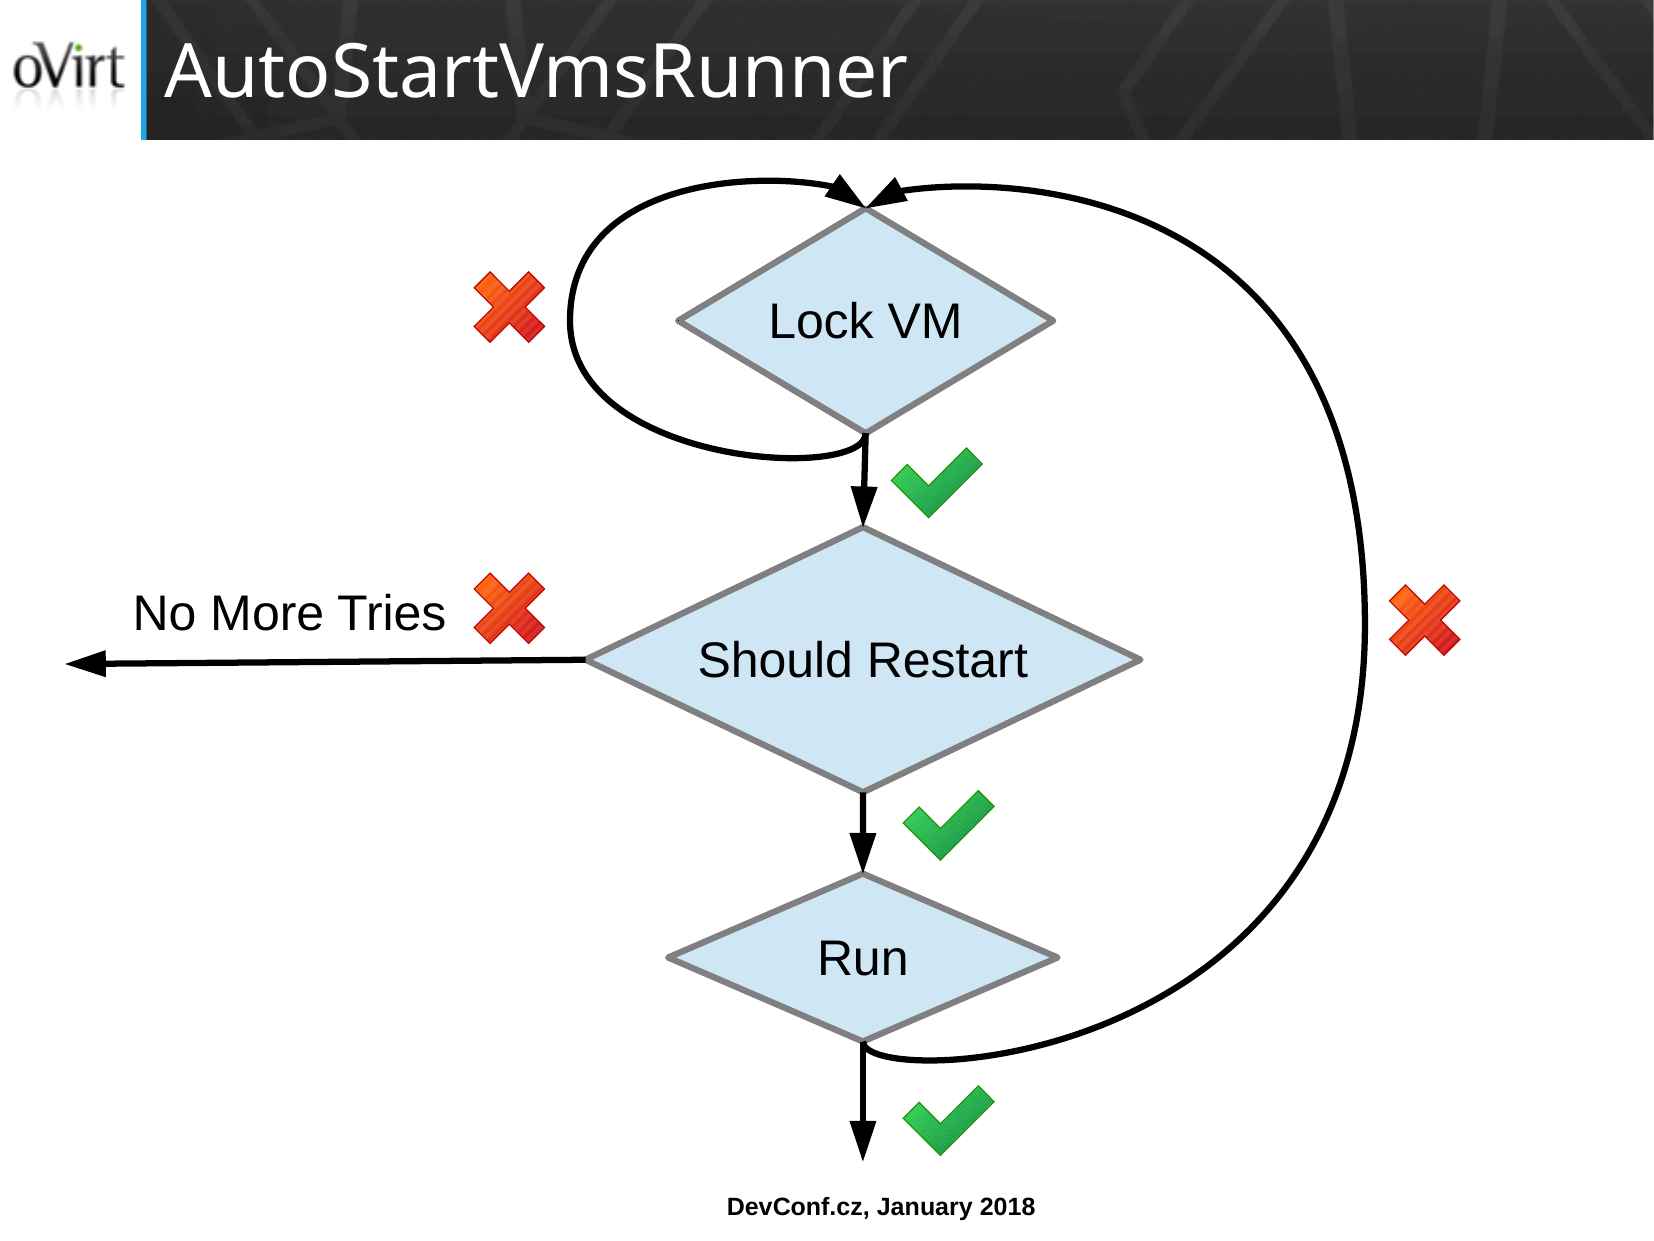

# AutoStartVmsRunner
Lock VM
Should Restart
No More Tries
Run